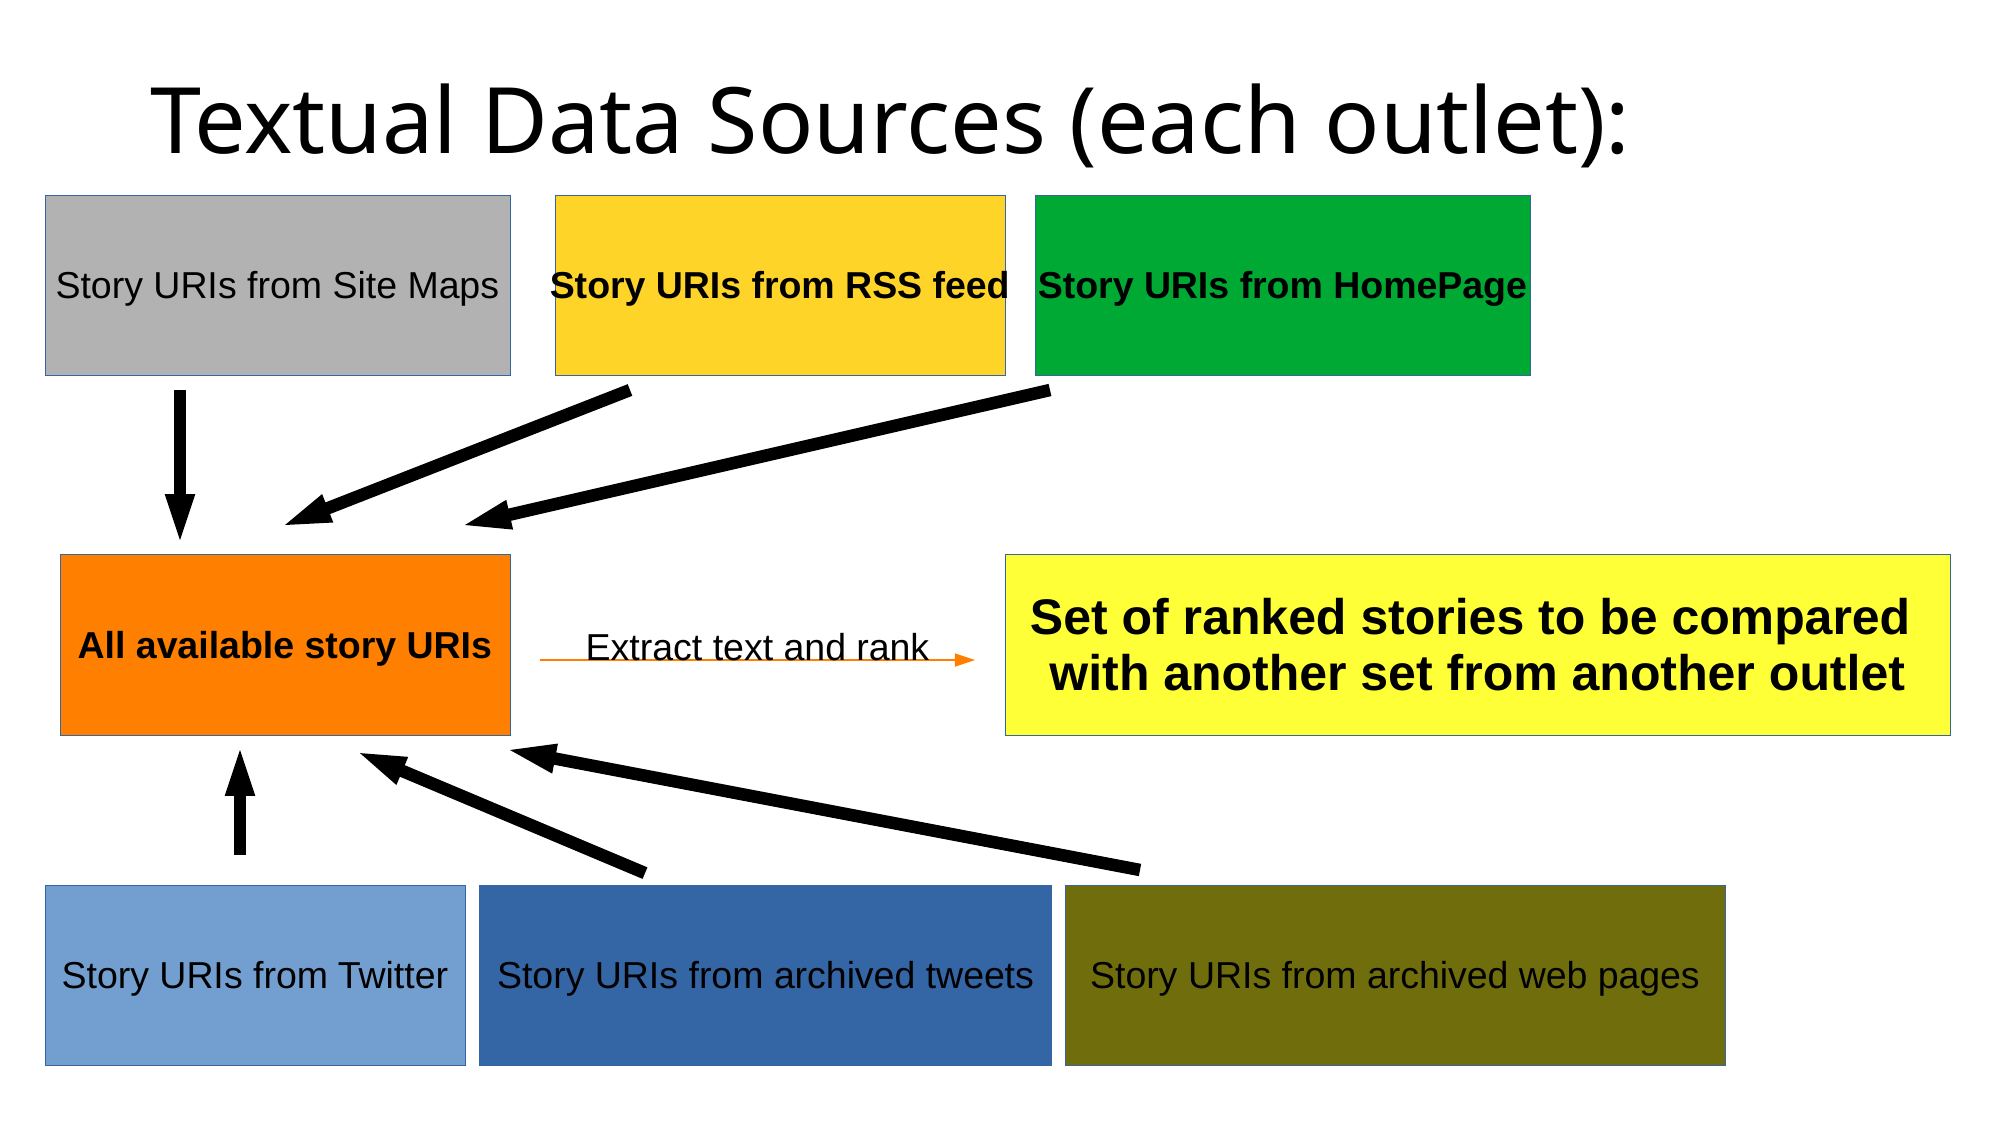

# Textual Data Sources (each outlet):
Story URIs from Site Maps
Story URIs from RSS feed
Story URIs from HomePage
All available story URIs
Set of ranked stories to be compared
with another set from another outlet
Extract text and rank
Story URIs from Twitter
Story URIs from archived tweets
Story URIs from archived web pages